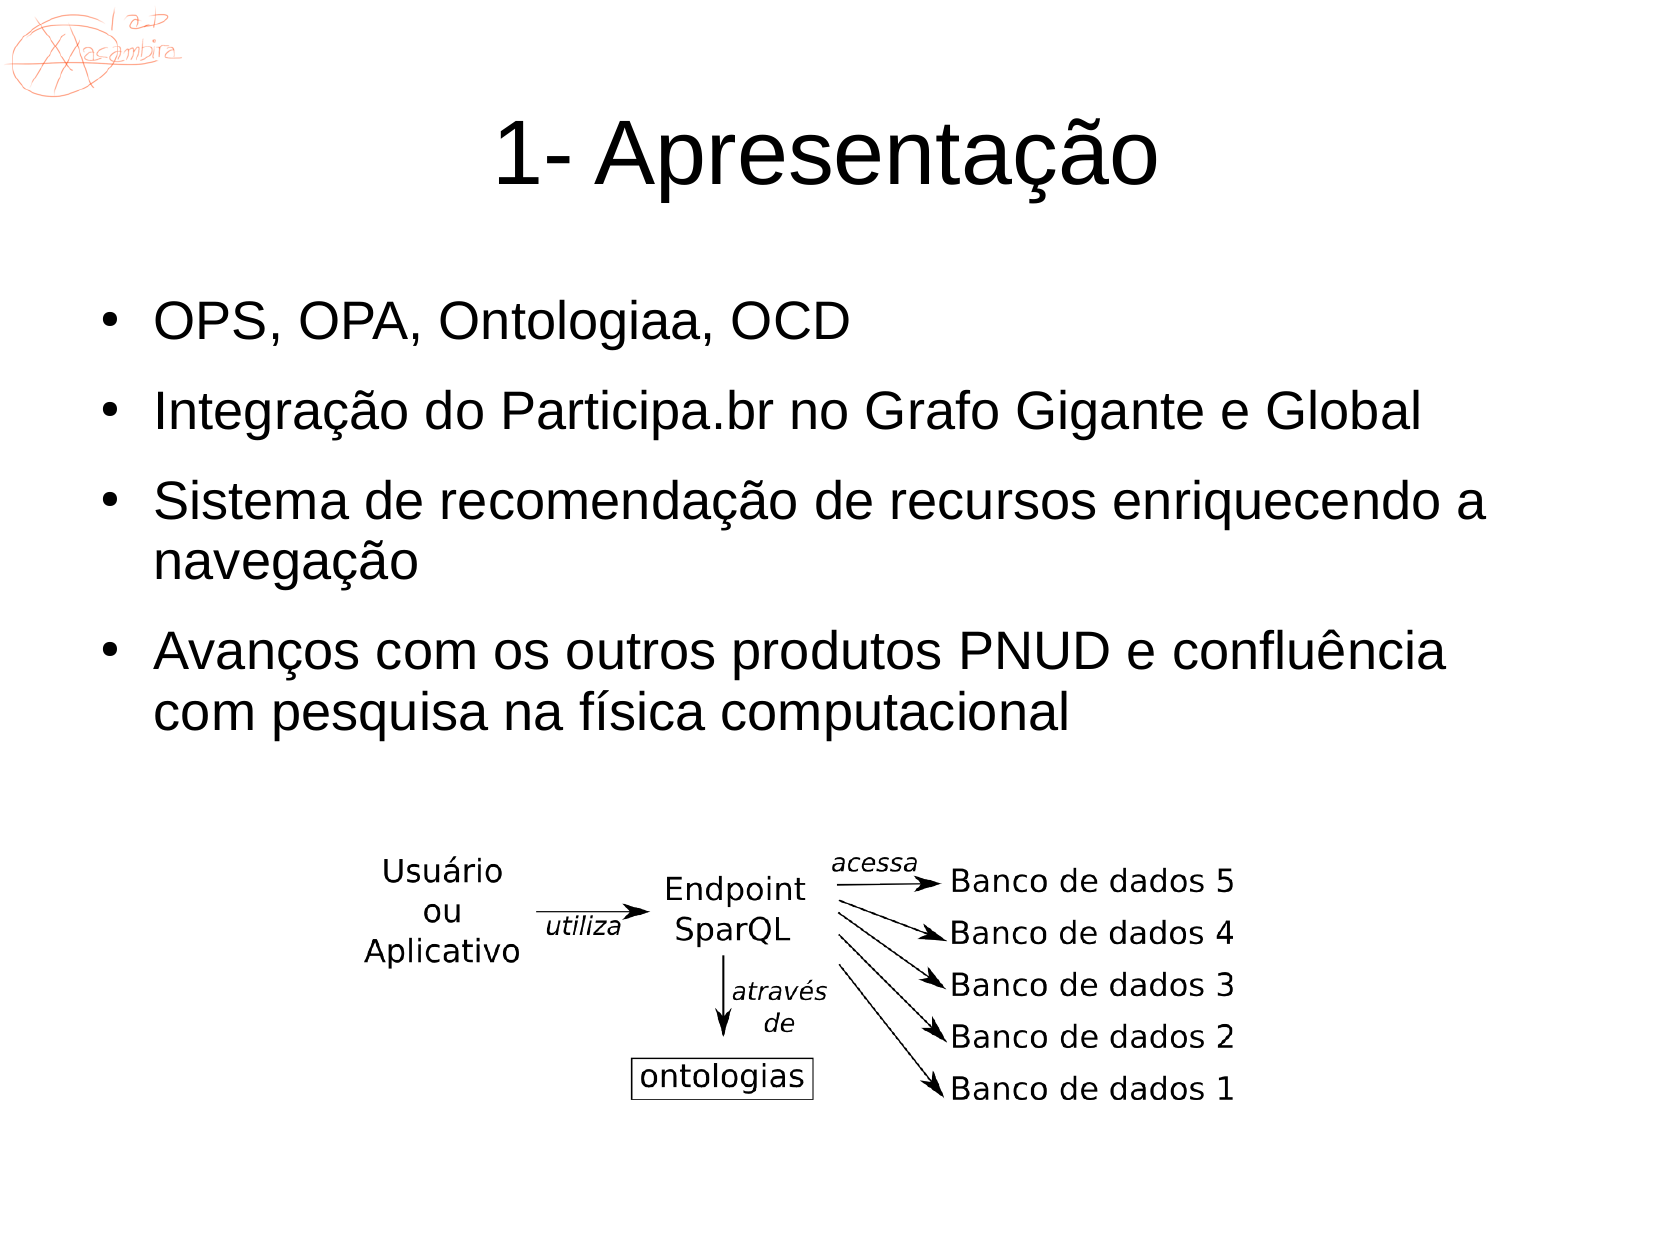

# 1- Apresentação
OPS, OPA, Ontologiaa, OCD
Integração do Participa.br no Grafo Gigante e Global
Sistema de recomendação de recursos enriquecendo a navegação
Avanços com os outros produtos PNUD e confluência com pesquisa na física computacional